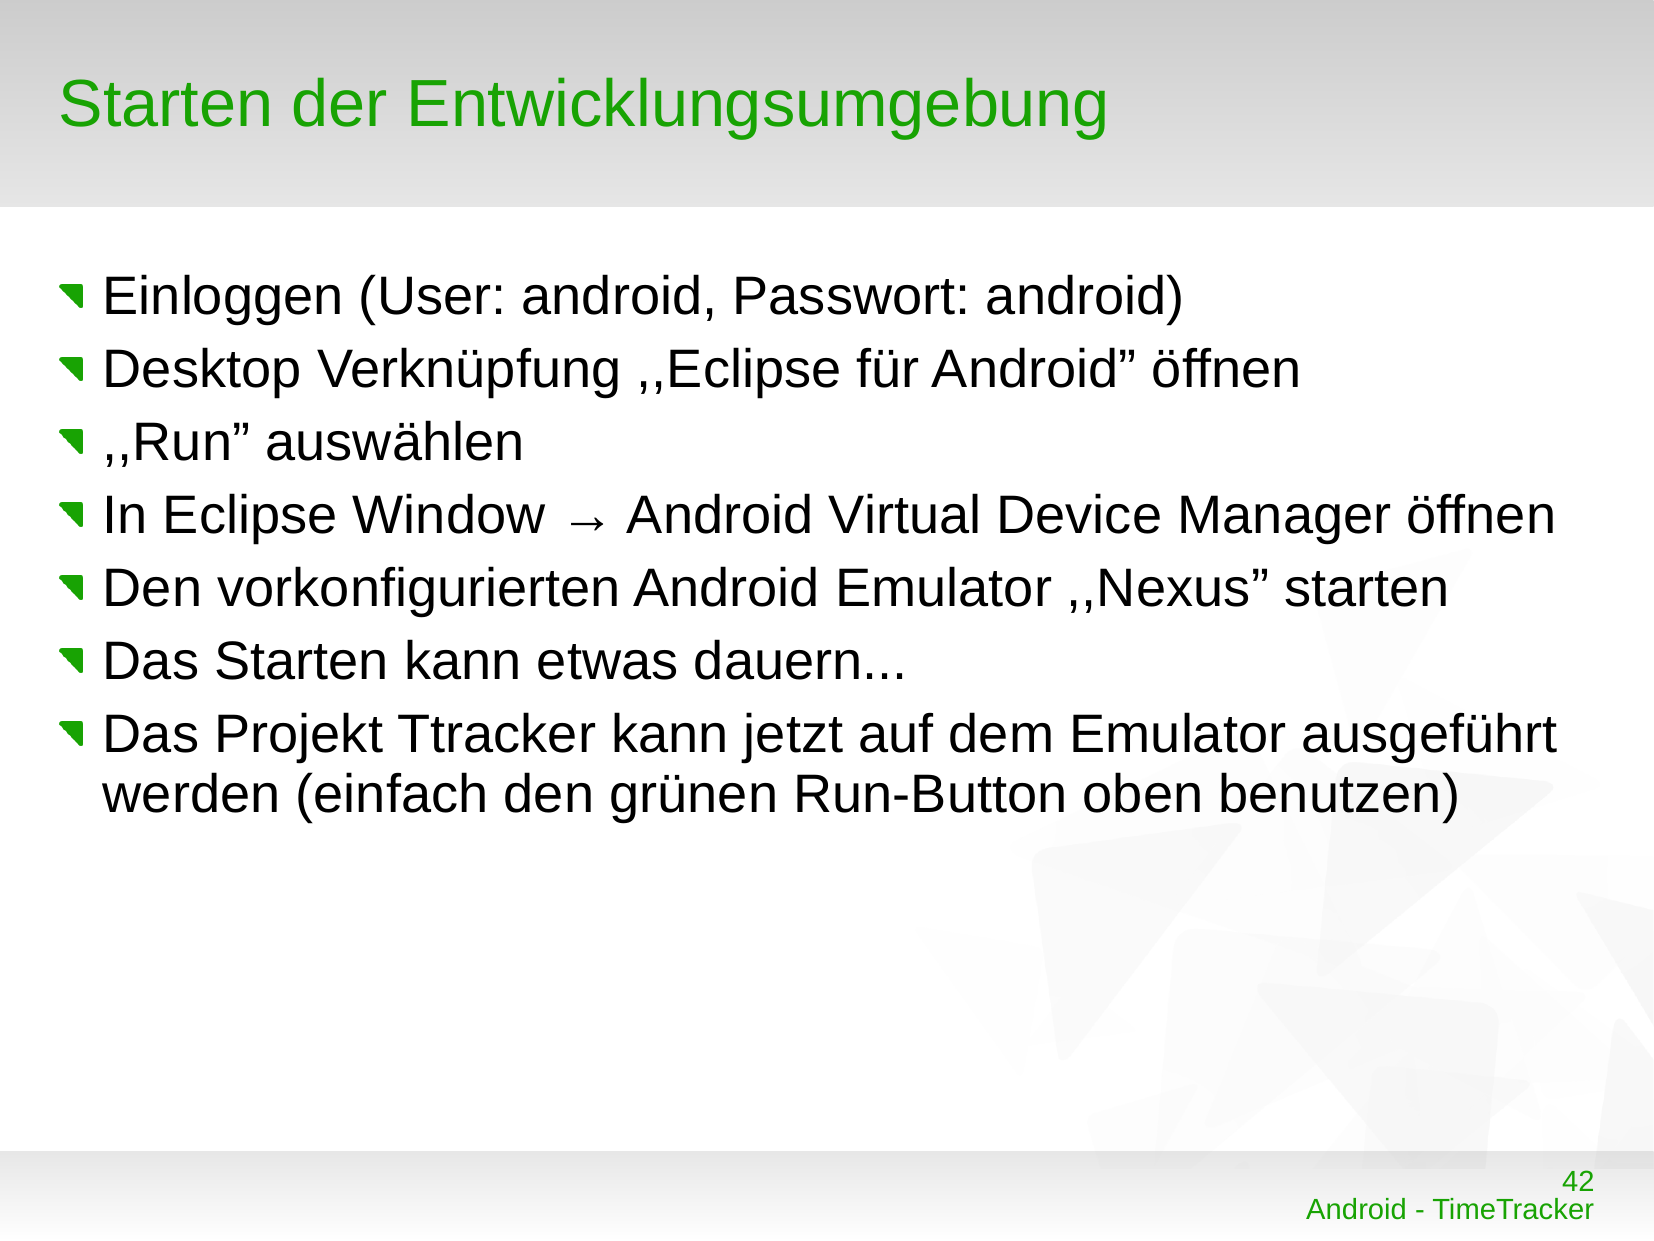

# Starten der Entwicklungsumgebung
Einloggen (User: android, Passwort: android)
Desktop Verknüpfung ,,Eclipse für Android” öffnen
,,Run” auswählen
In Eclipse Window → Android Virtual Device Manager öffnen
Den vorkonfigurierten Android Emulator ,,Nexus” starten
Das Starten kann etwas dauern...
Das Projekt Ttracker kann jetzt auf dem Emulator ausgeführt werden (einfach den grünen Run-Button oben benutzen)
42
Android - TimeTracker